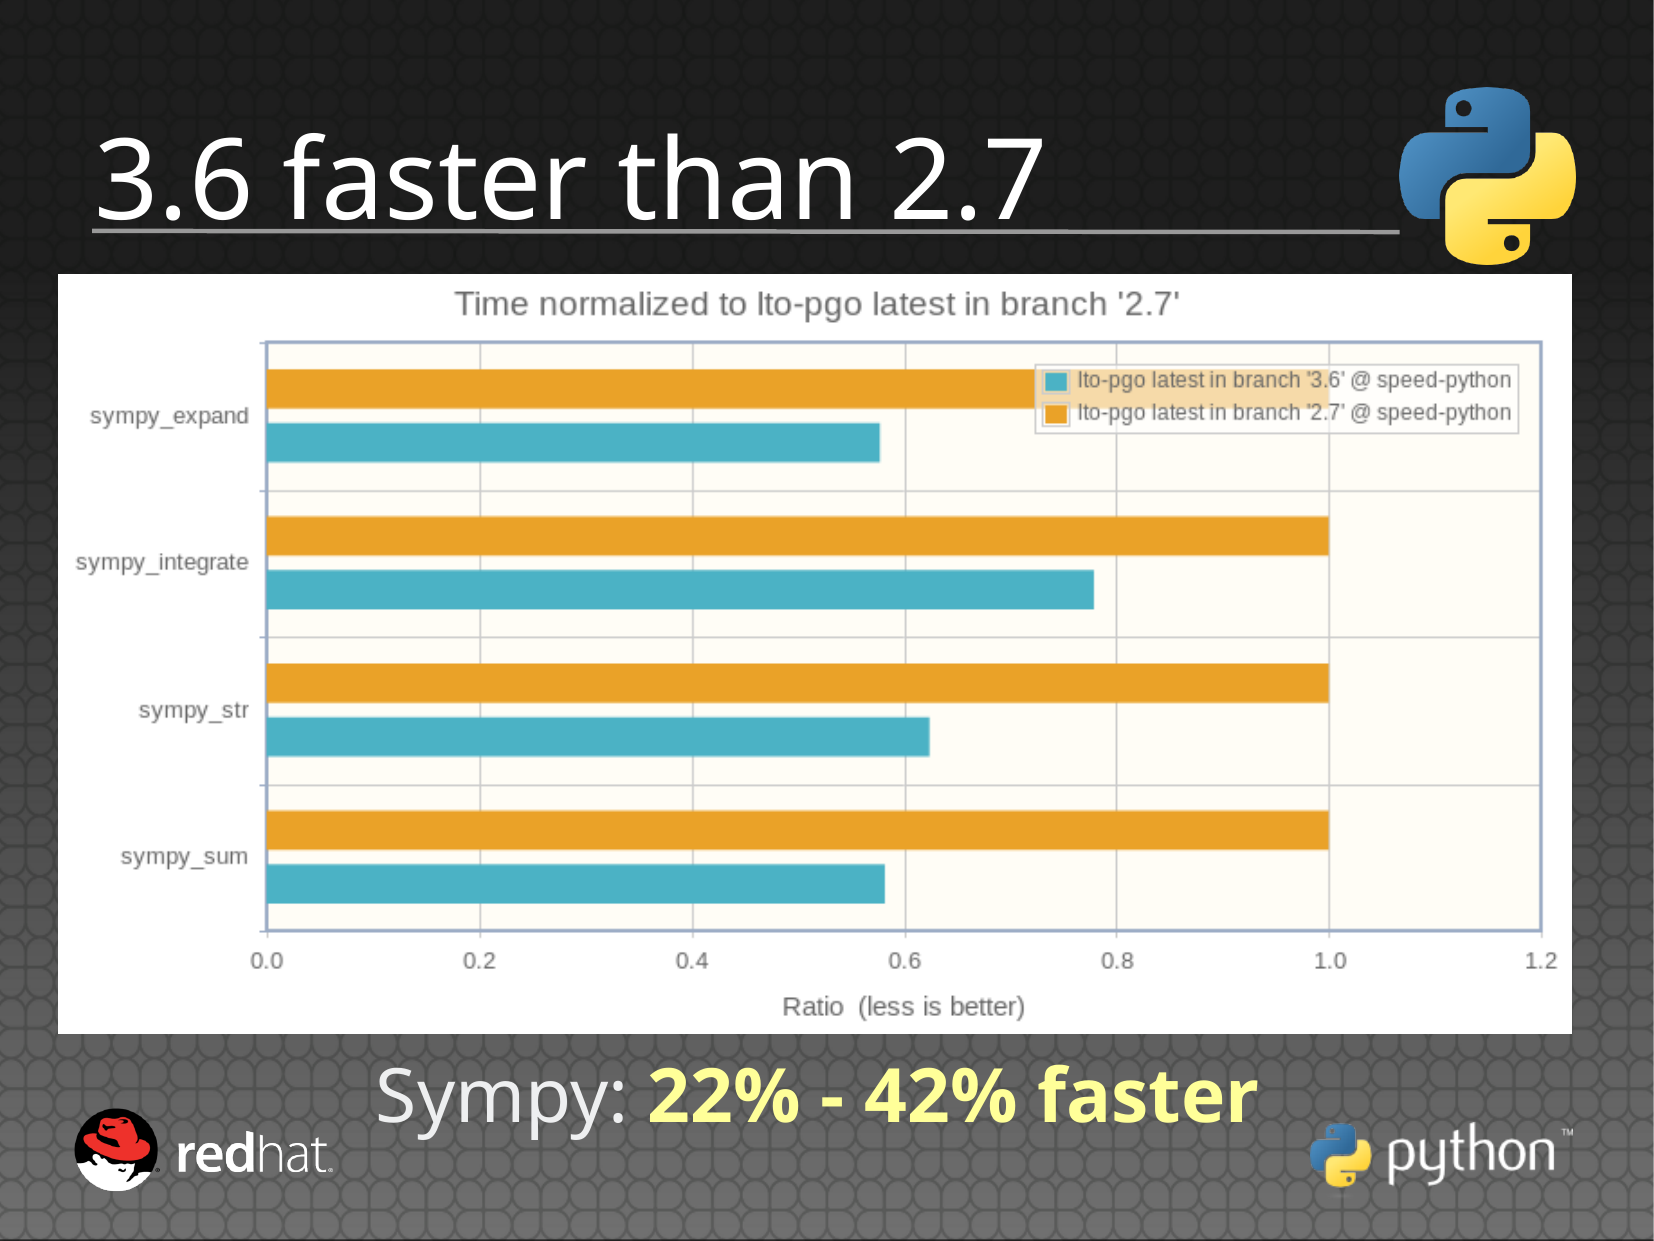

# 3.6 faster than 2.7
Sympy: 22% - 42% faster